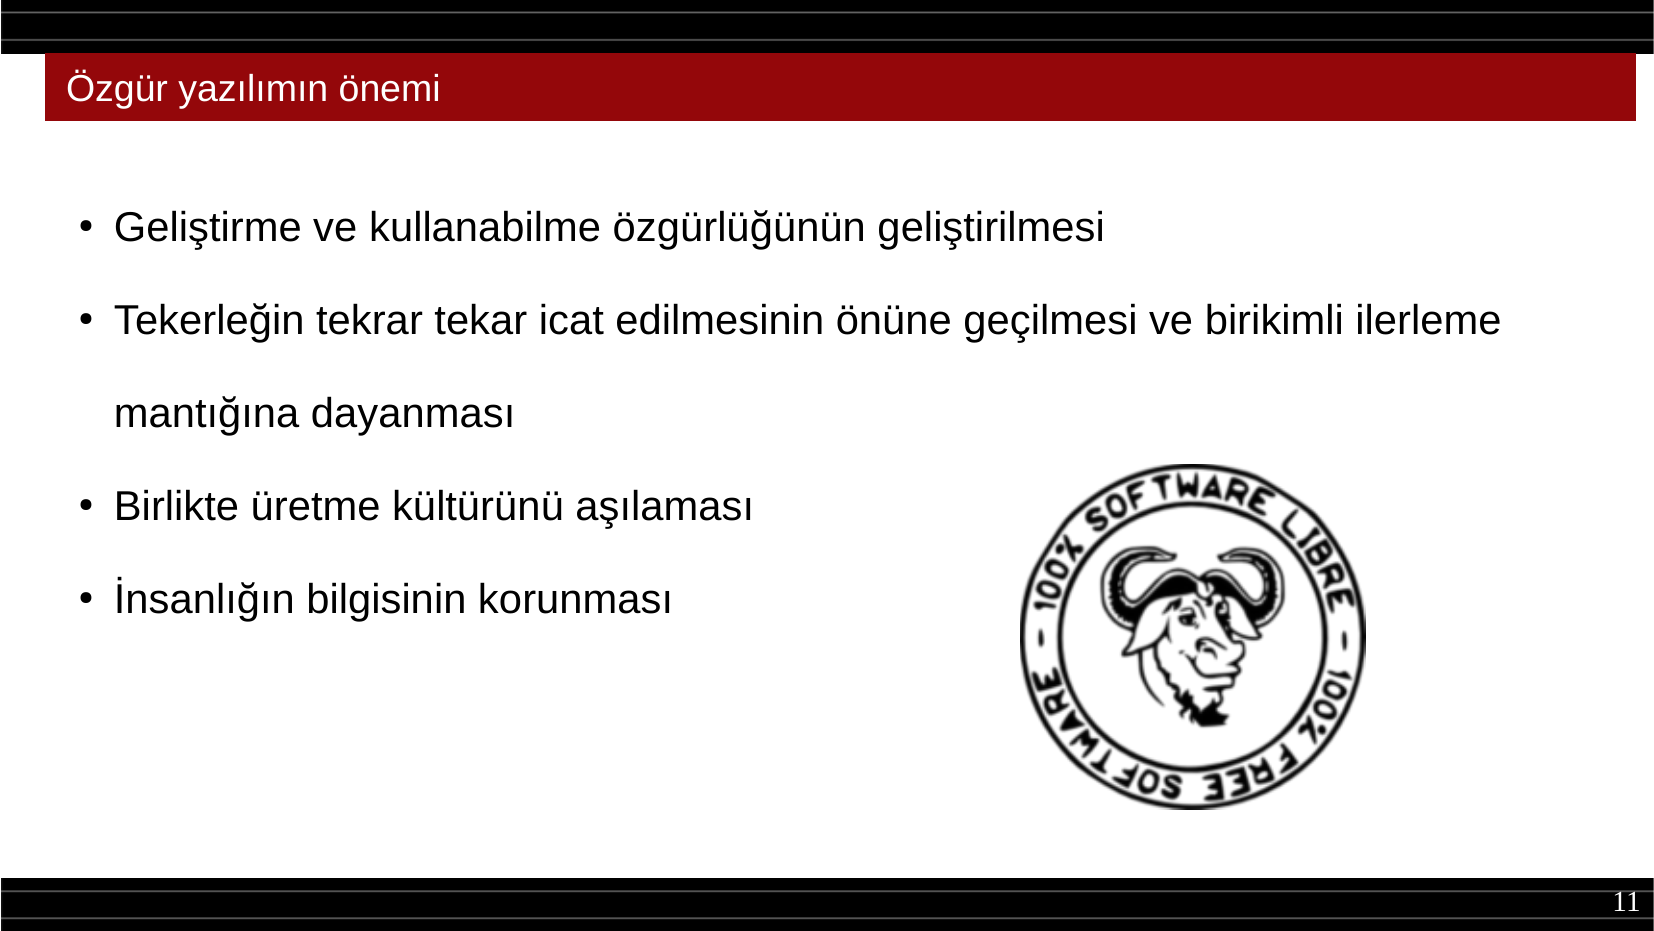

Özgür yazılımın önemi
Geliştirme ve kullanabilme özgürlüğünün geliştirilmesi
Tekerleğin tekrar tekar icat edilmesinin önüne geçilmesi ve birikimli ilerleme mantığına dayanması
Birlikte üretme kültürünü aşılaması
İnsanlığın bilgisinin korunması